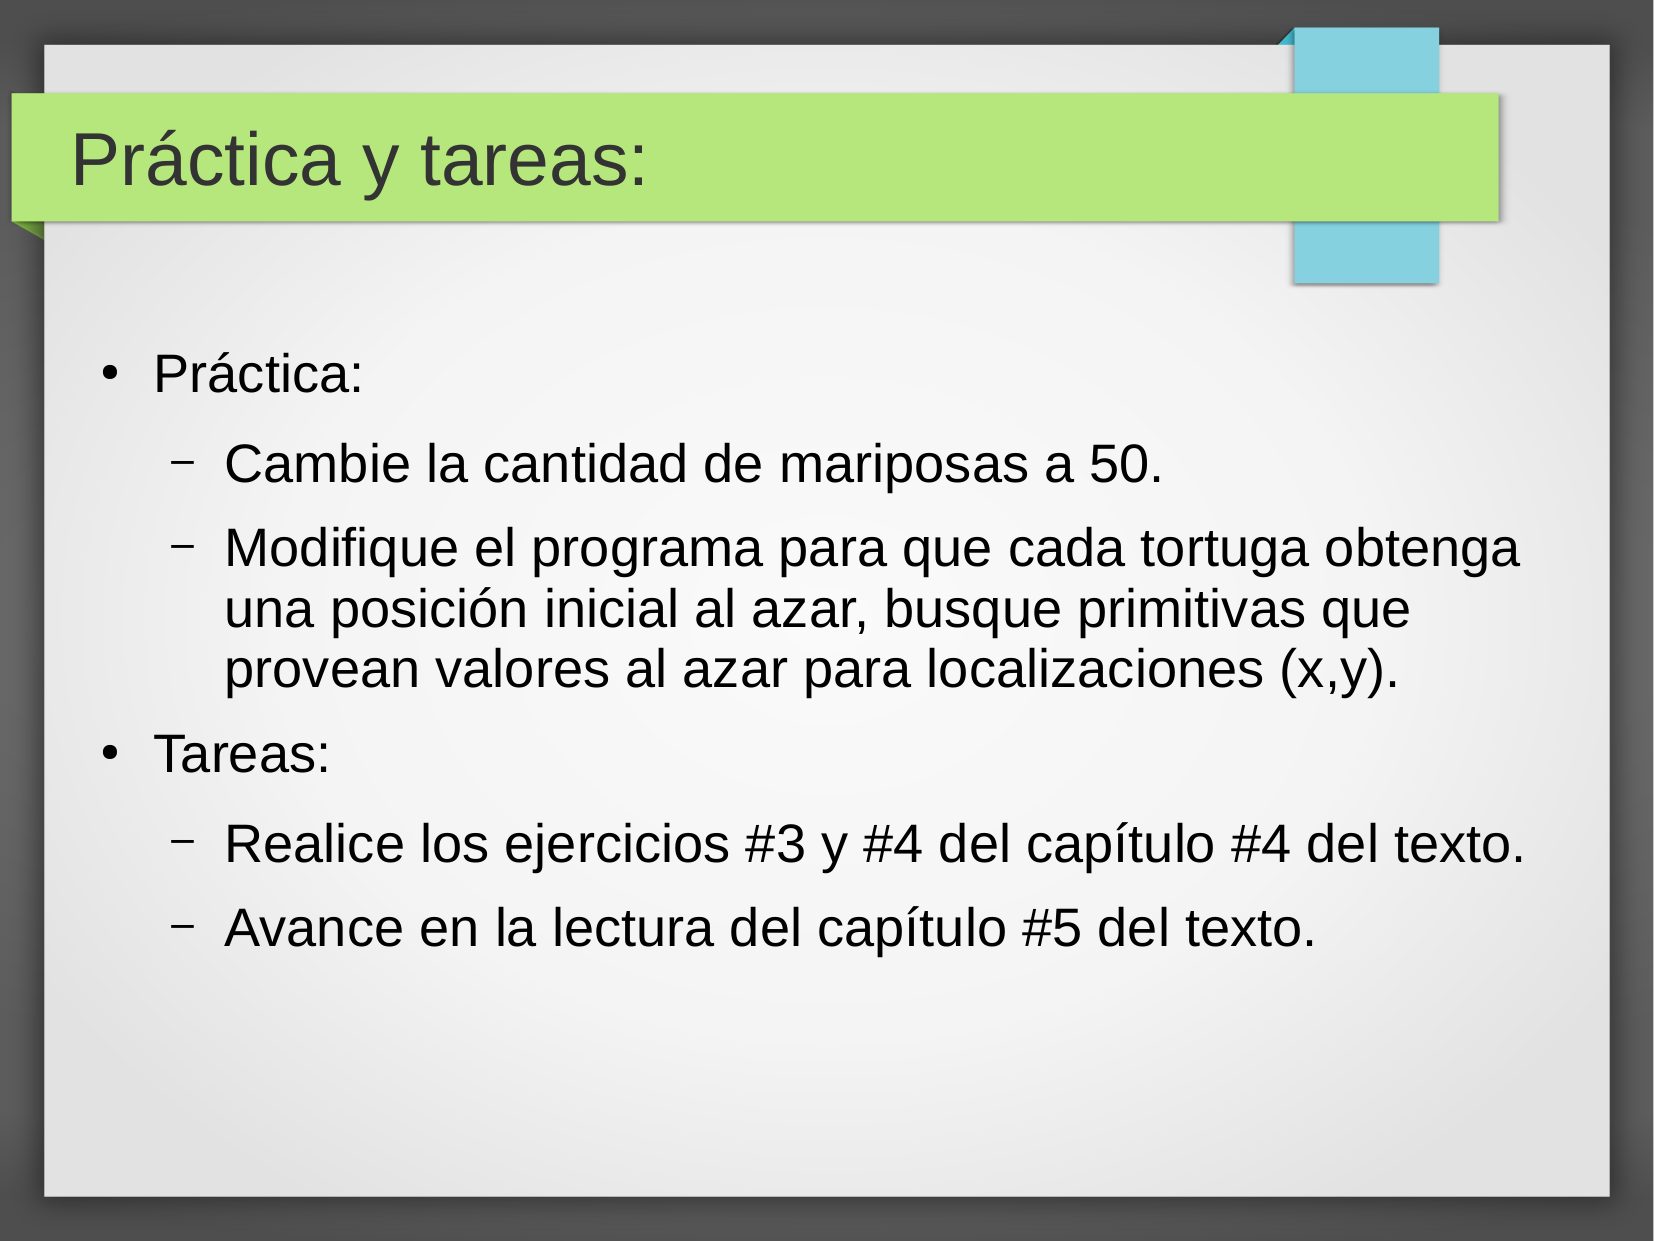

# Práctica y tareas:
Práctica:
Cambie la cantidad de mariposas a 50.
Modifique el programa para que cada tortuga obtenga una posición inicial al azar, busque primitivas que provean valores al azar para localizaciones (x,y).
Tareas:
Realice los ejercicios #3 y #4 del capítulo #4 del texto.
Avance en la lectura del capítulo #5 del texto.